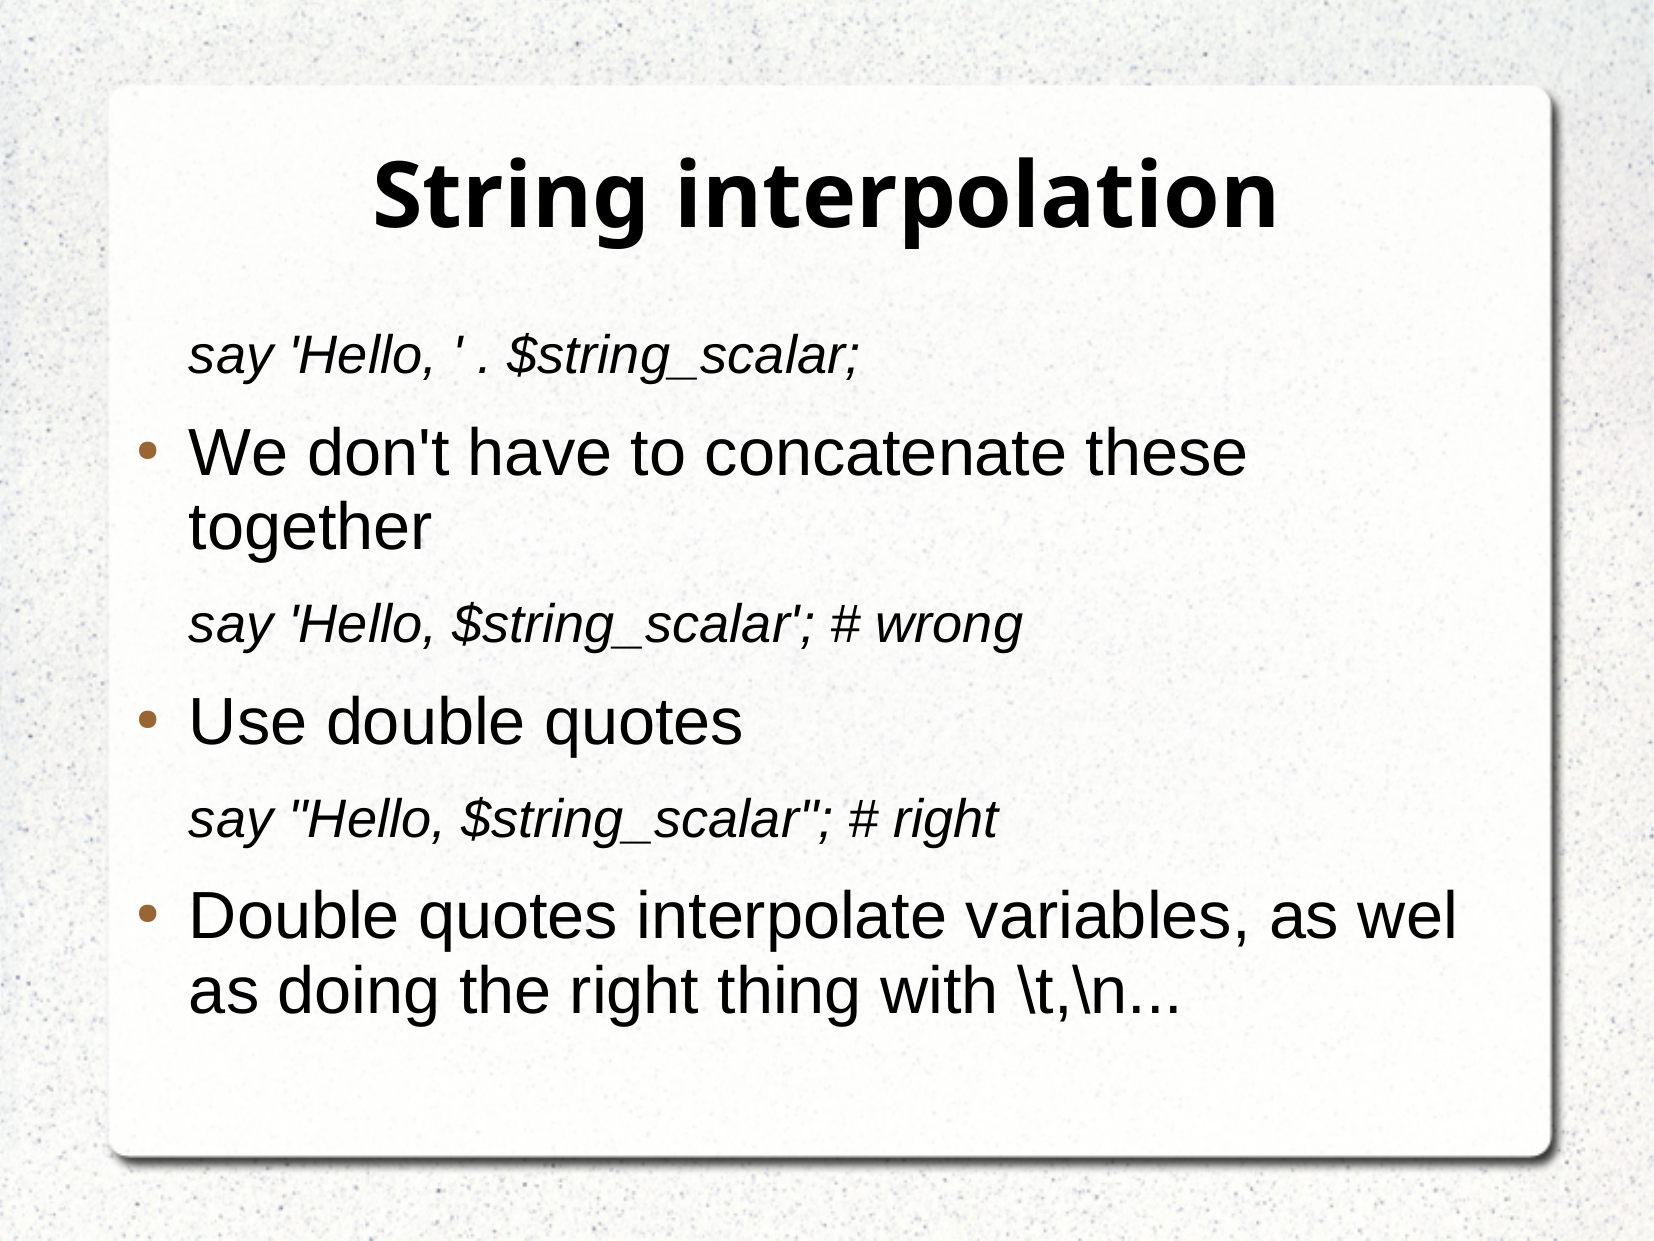

# String interpolation
say 'Hello, ' . $string_scalar;
We don't have to concatenate these together
say 'Hello, $string_scalar'; # wrong
Use double quotes
say "Hello, $string_scalar"; # right
Double quotes interpolate variables, as wel as doing the right thing with \t,\n...